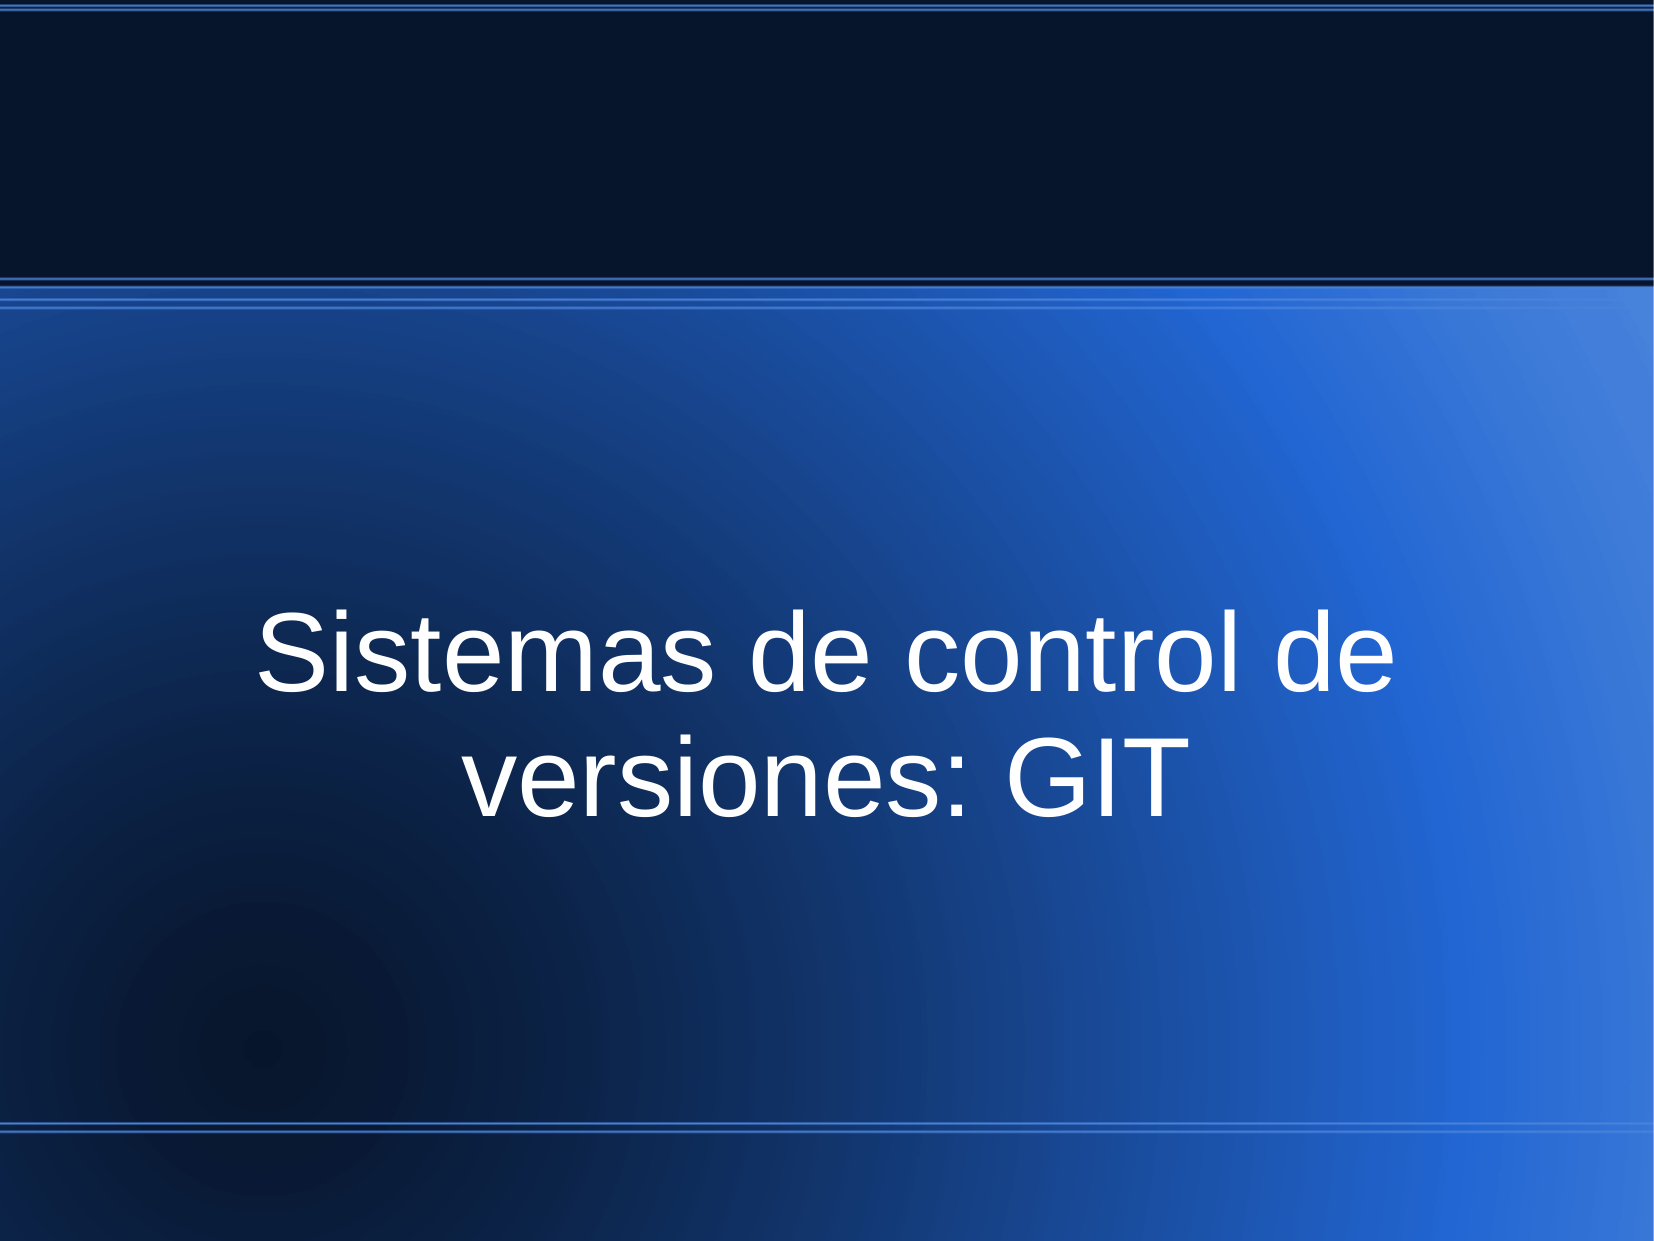

# Sistemas de control de versiones: GIT